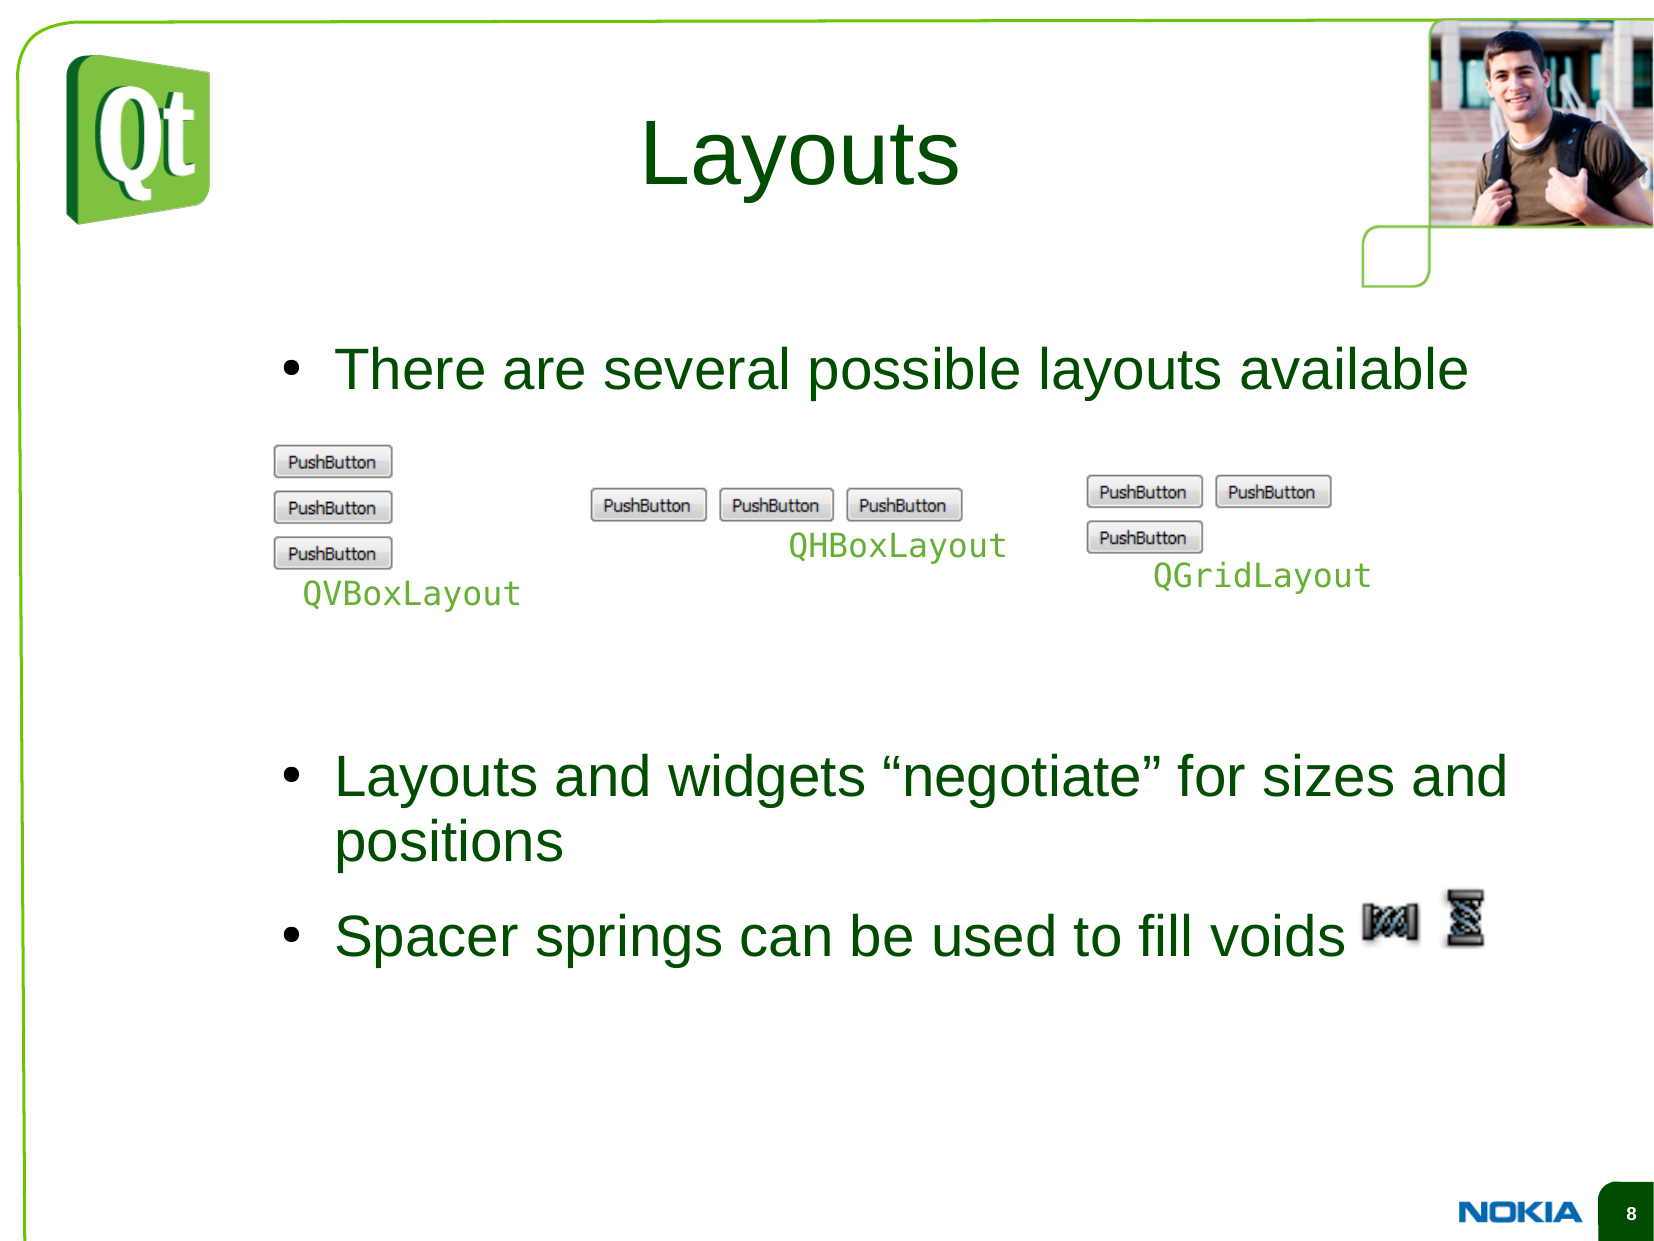

# Layouts
There are several possible layouts available
Layouts and widgets “negotiate” for sizes and positions
Spacer springs can be used to fill voids
QVBoxLayout
QGridLayout
QHBoxLayout